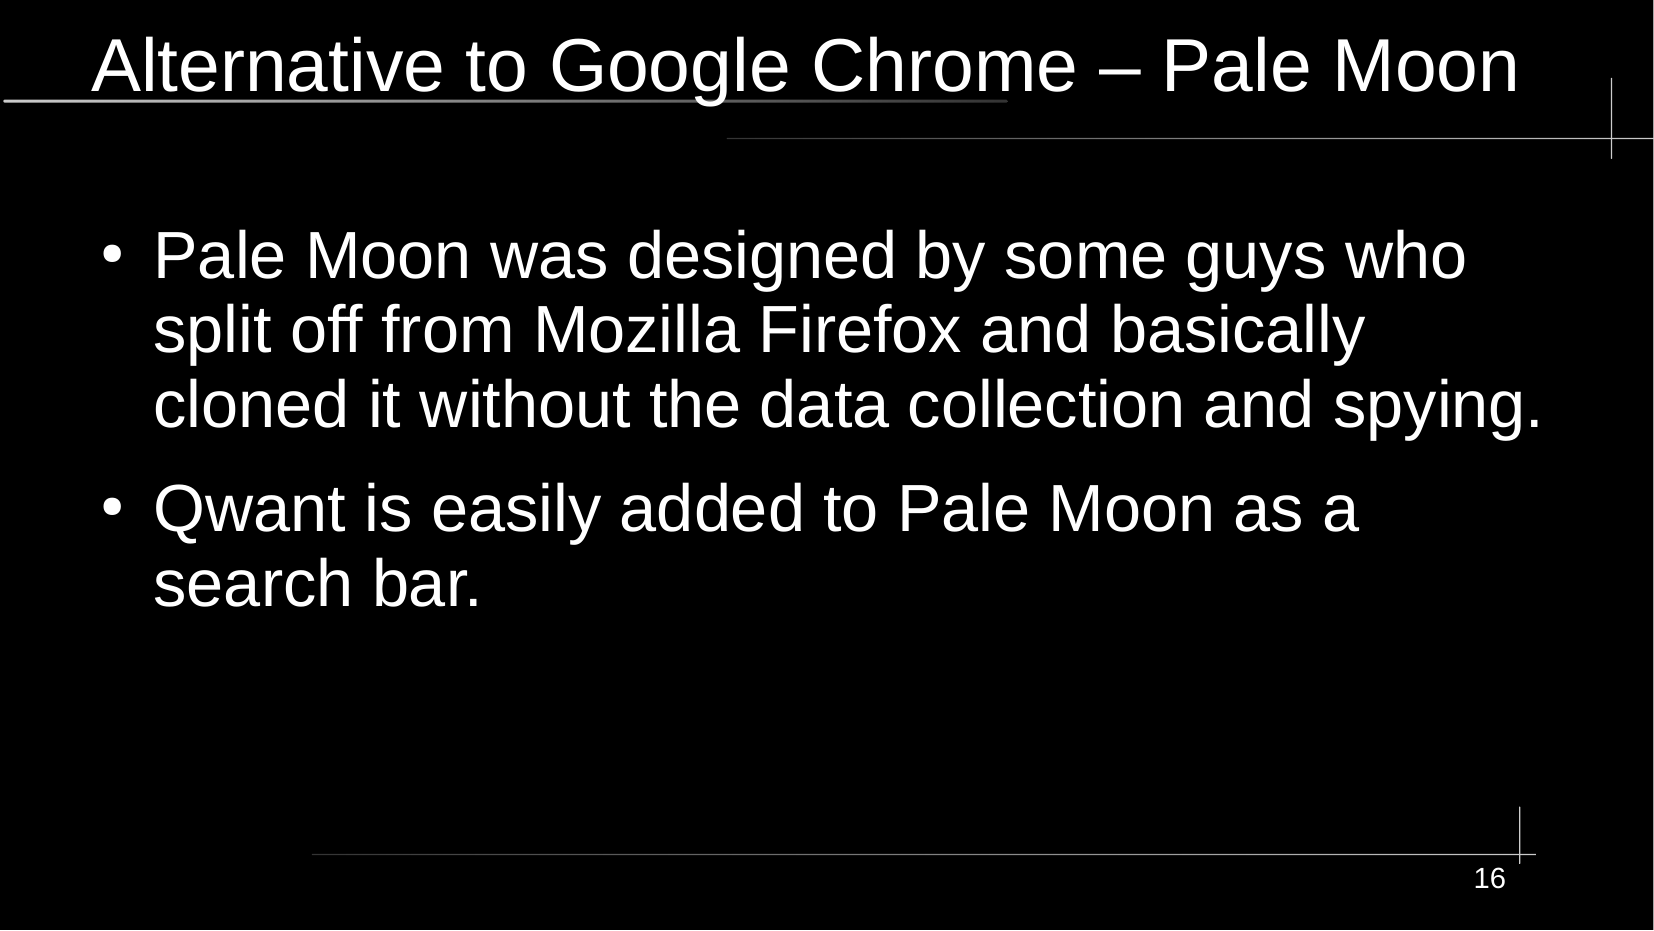

# Alternative to Google Chrome – Pale Moon
Pale Moon was designed by some guys who split off from Mozilla Firefox and basically cloned it without the data collection and spying.
Qwant is easily added to Pale Moon as a search bar.
16